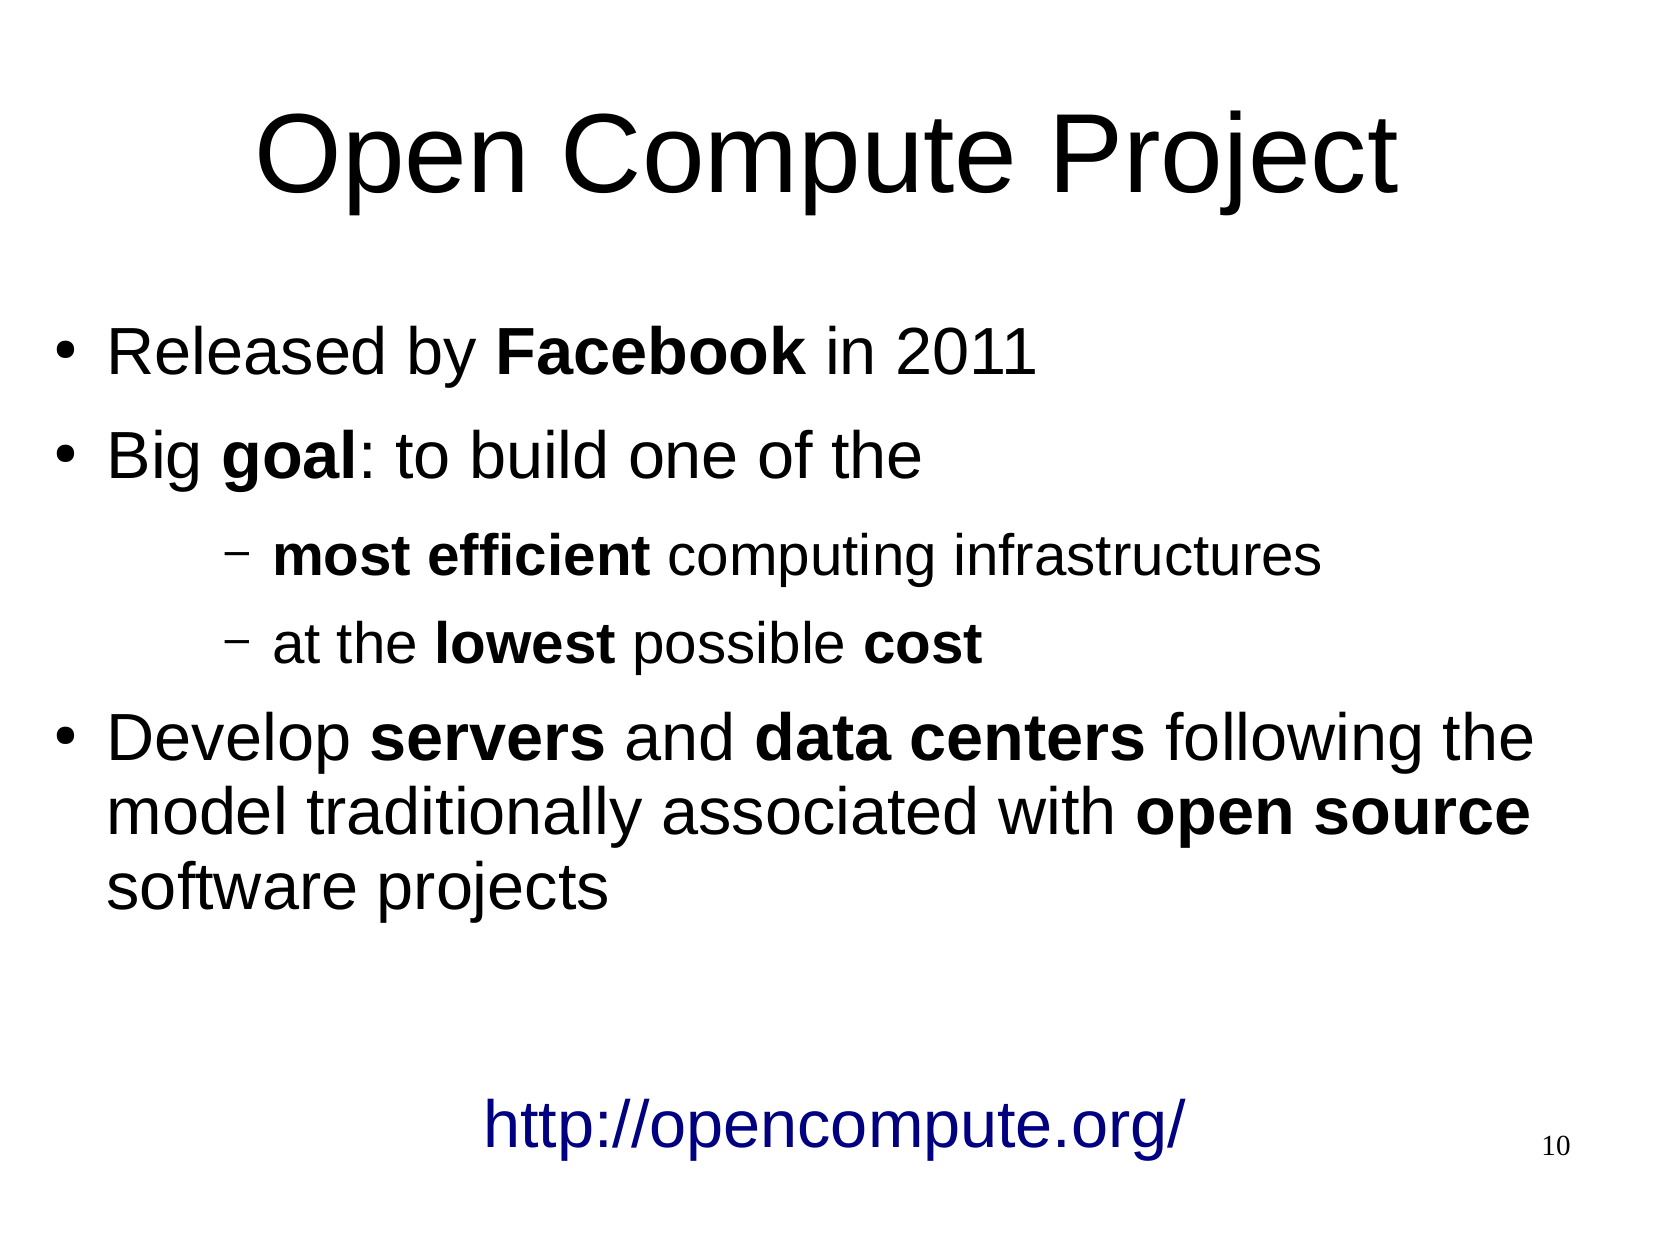

# Open Compute Project
Released by Facebook in 2011
Big goal: to build one of the
most efficient computing infrastructures
at the lowest possible cost
Develop servers and data centers following the model traditionally associated with open source software projects
http://opencompute.org/
10